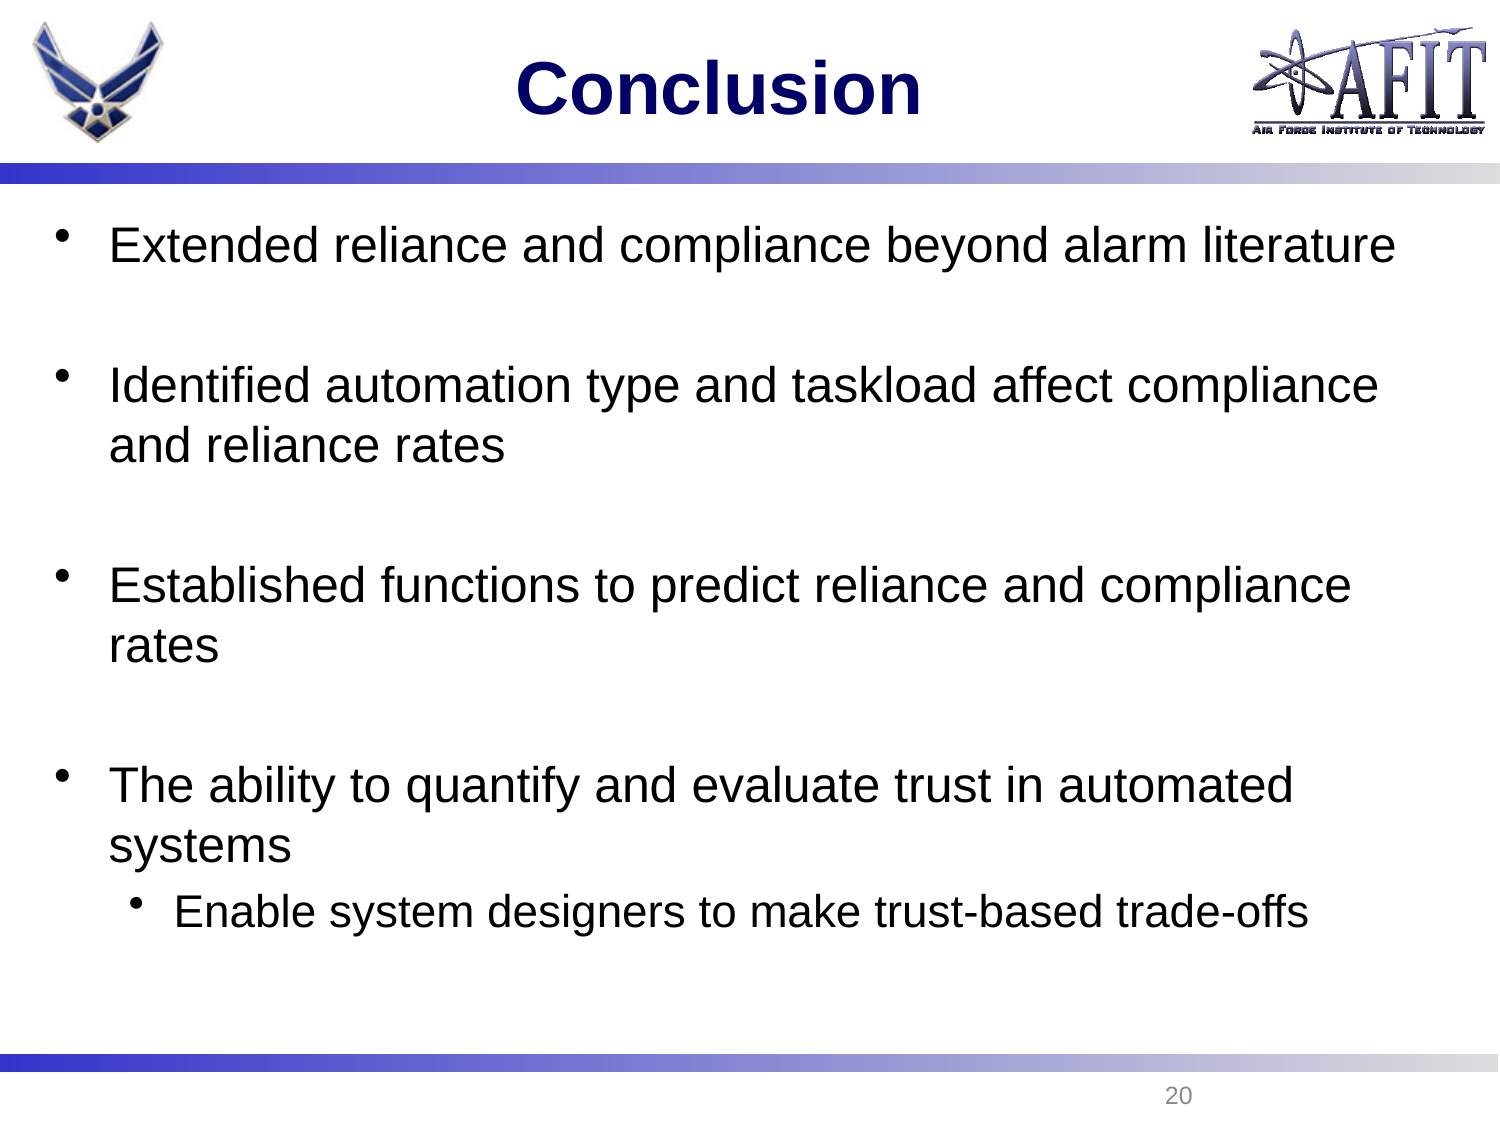

# Conclusion
Extended reliance and compliance beyond alarm literature
Identified automation type and taskload affect compliance and reliance rates
Established functions to predict reliance and compliance rates
The ability to quantify and evaluate trust in automated systems
Enable system designers to make trust-based trade-offs